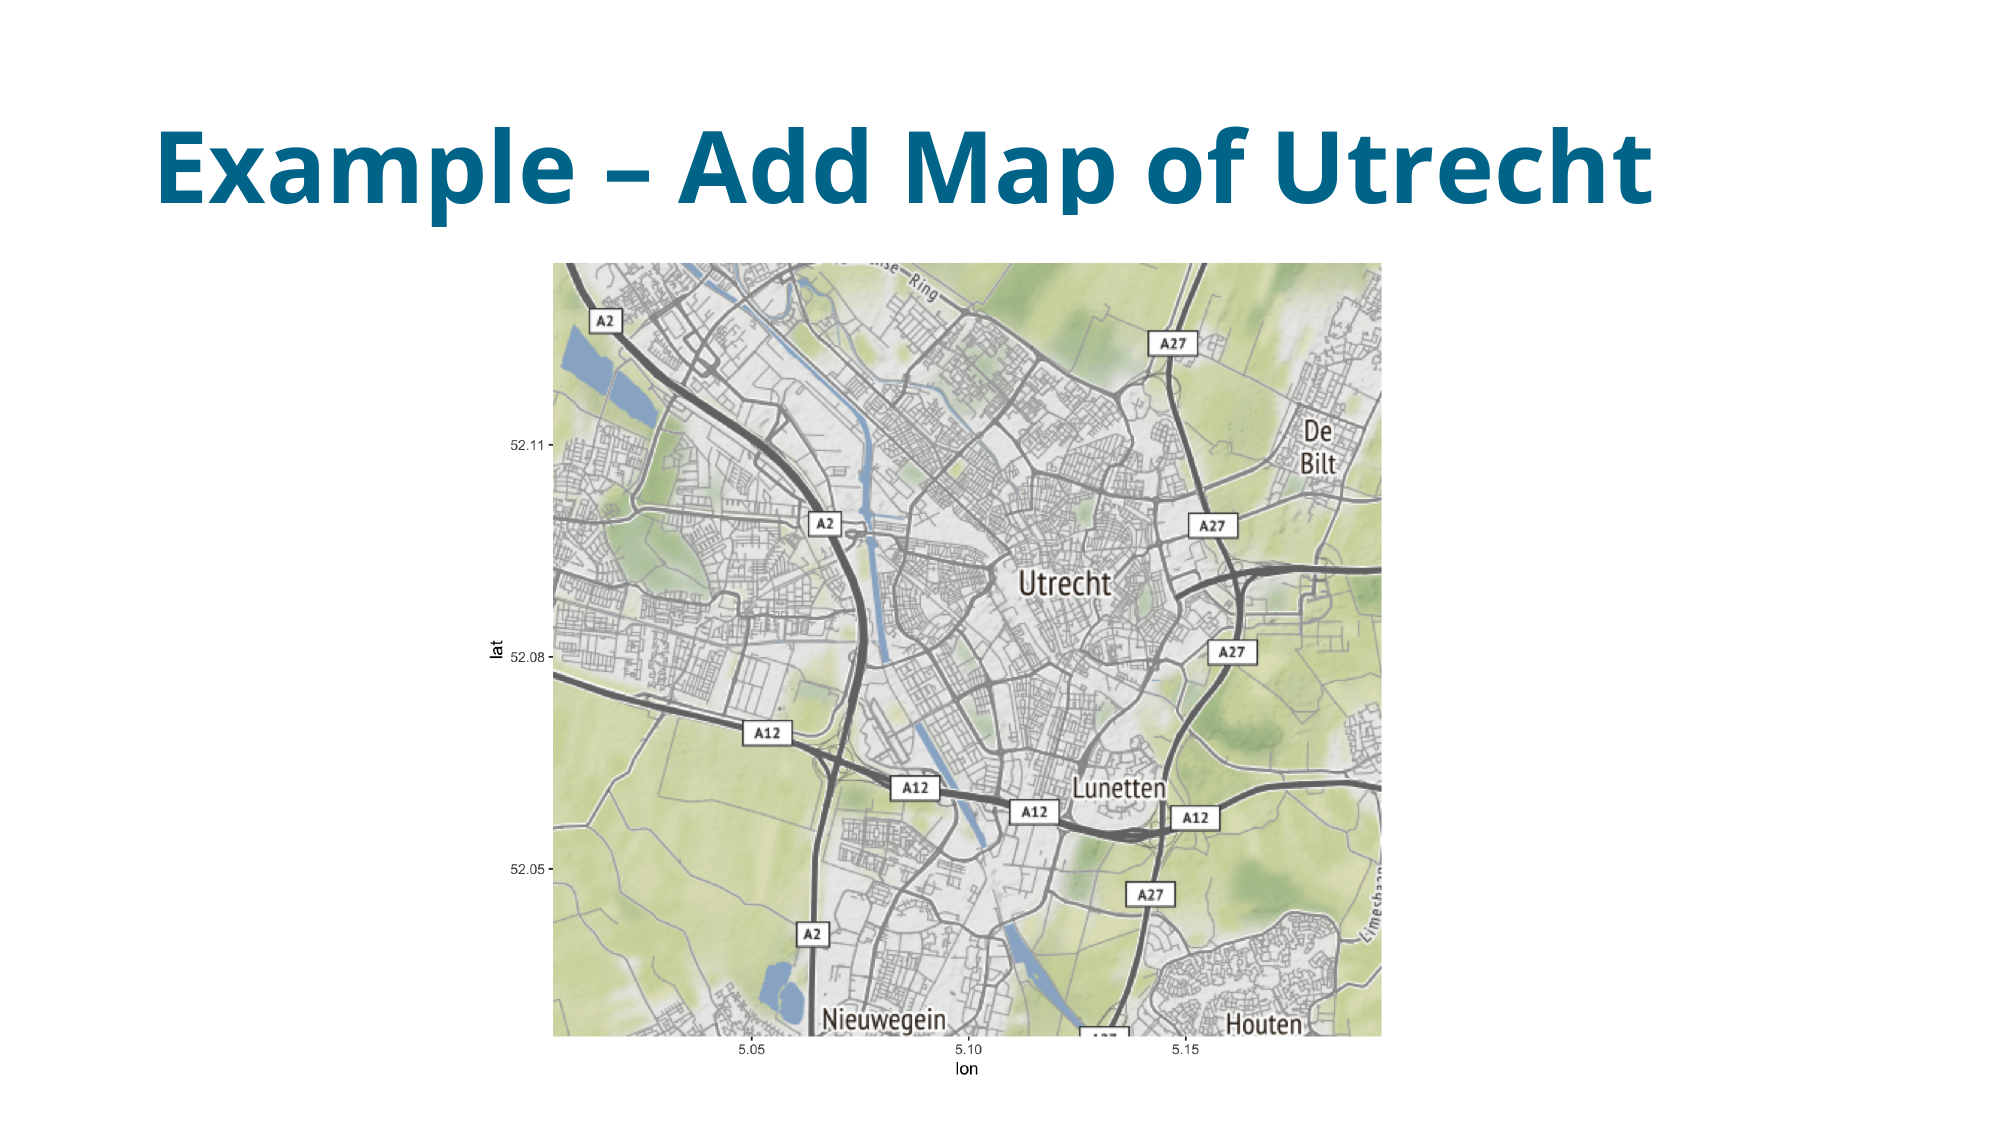

# Example – Add Map of Utrecht